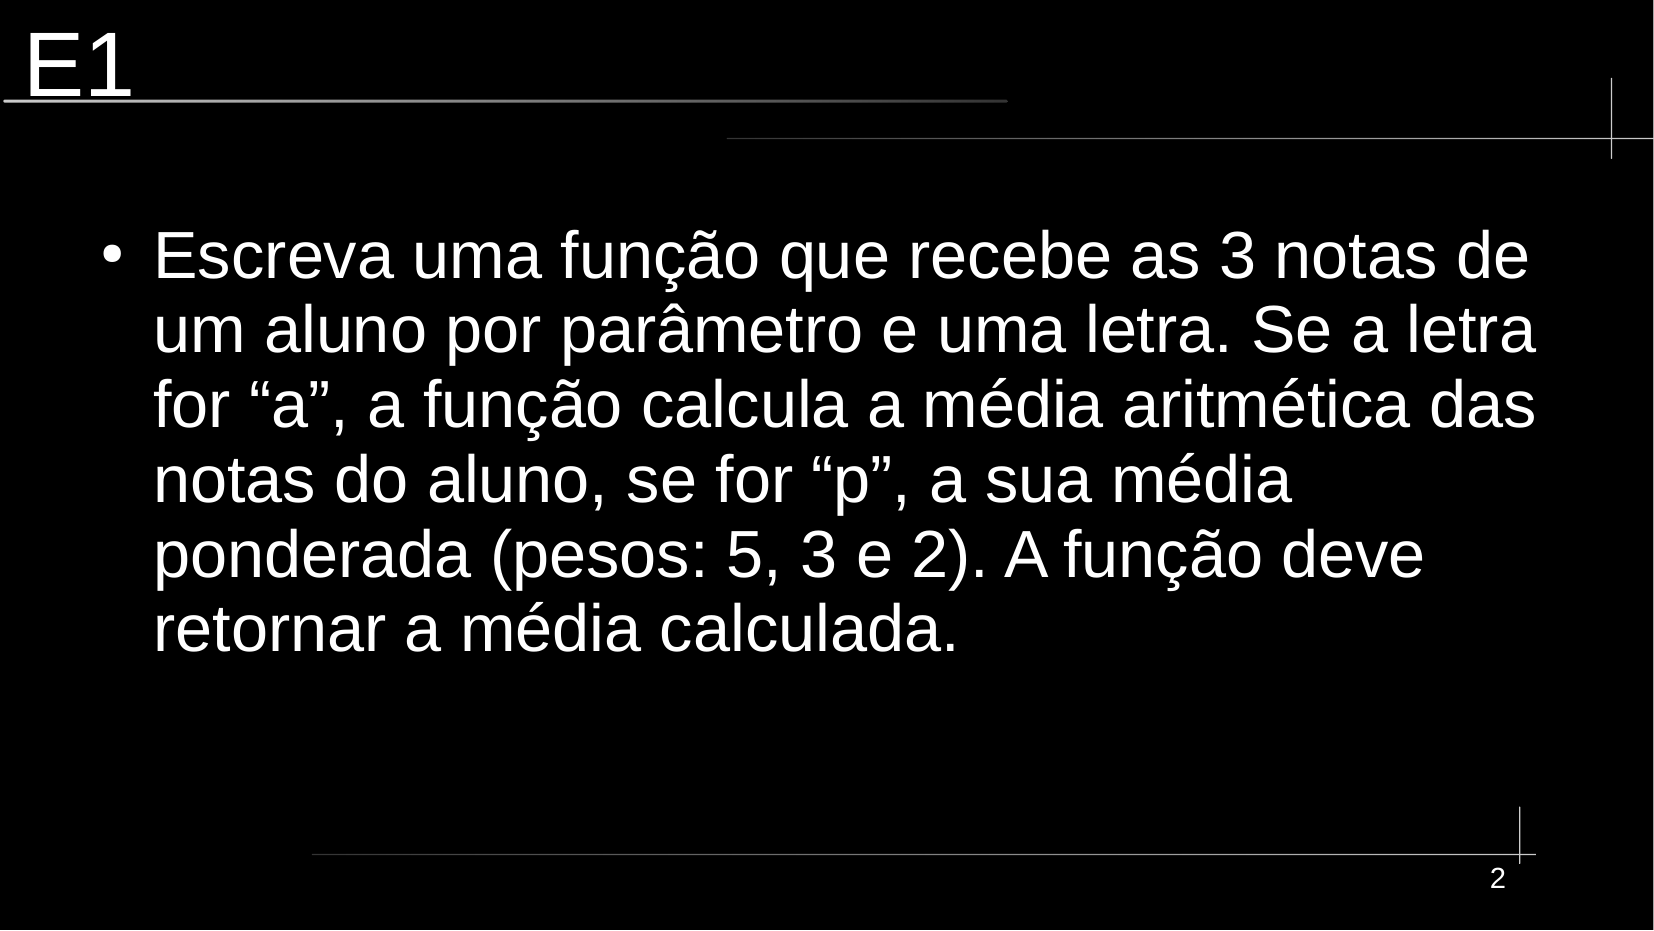

# E1
Escreva uma função que recebe as 3 notas de um aluno por parâmetro e uma letra. Se a letra for “a”, a função calcula a média aritmética das notas do aluno, se for “p”, a sua média ponderada (pesos: 5, 3 e 2). A função deve retornar a média calculada.
2